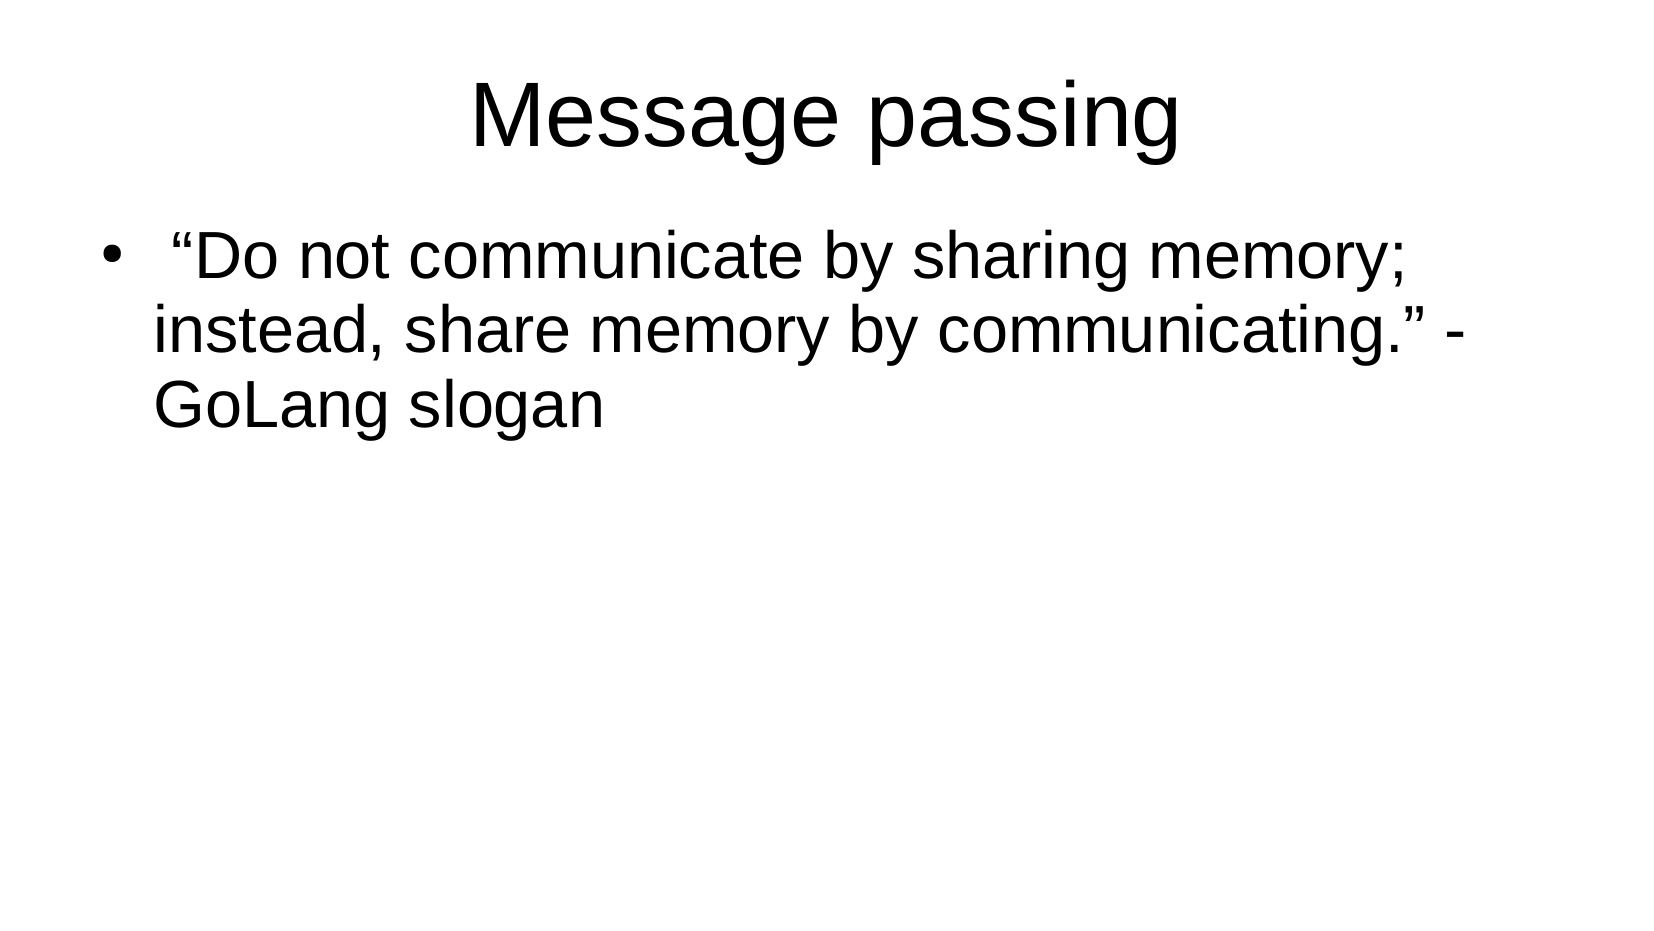

# Message passing
 “Do not communicate by sharing memory; instead, share memory by communicating.” - GoLang slogan